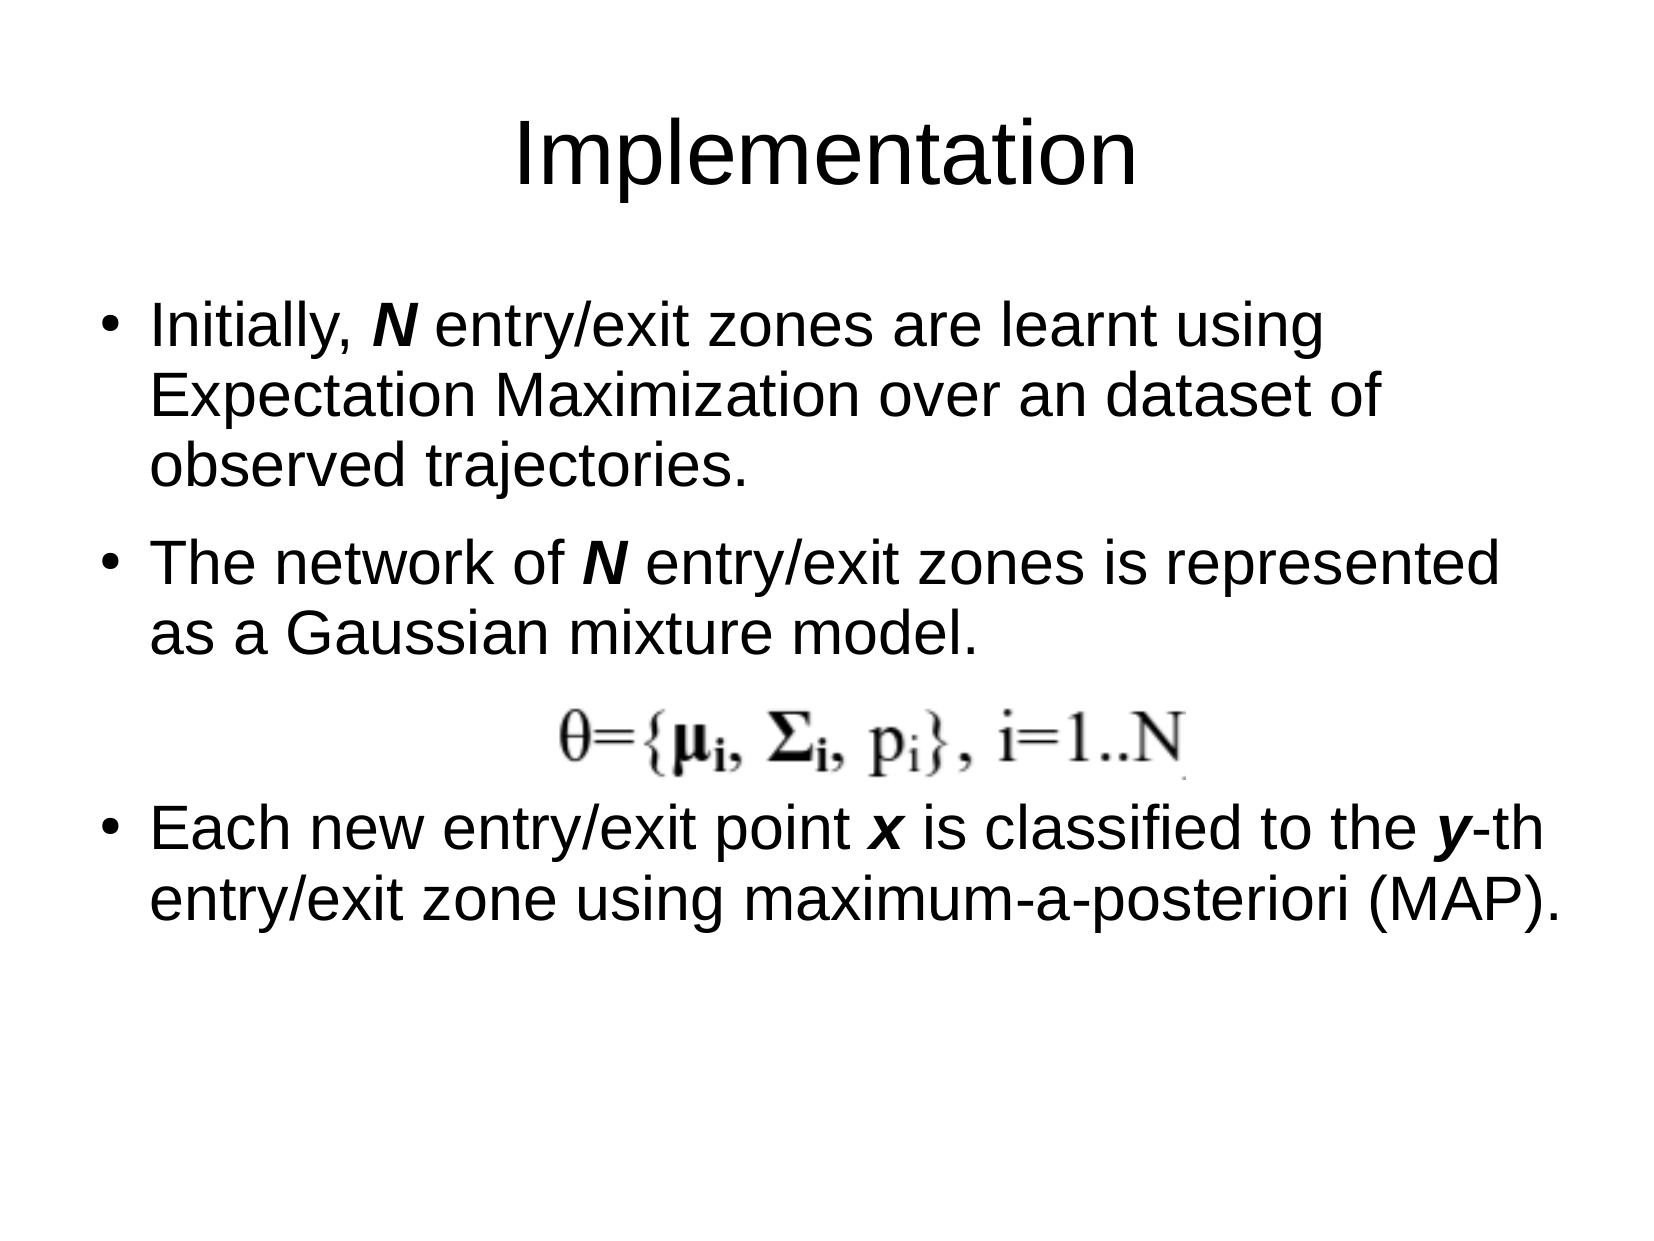

# Implementation
Initially, N entry/exit zones are learnt using Expectation Maximization over an dataset of observed trajectories.
The network of N entry/exit zones is represented as a Gaussian mixture model.
Each new entry/exit point x is classified to the y-th entry/exit zone using maximum-a-posteriori (MAP).